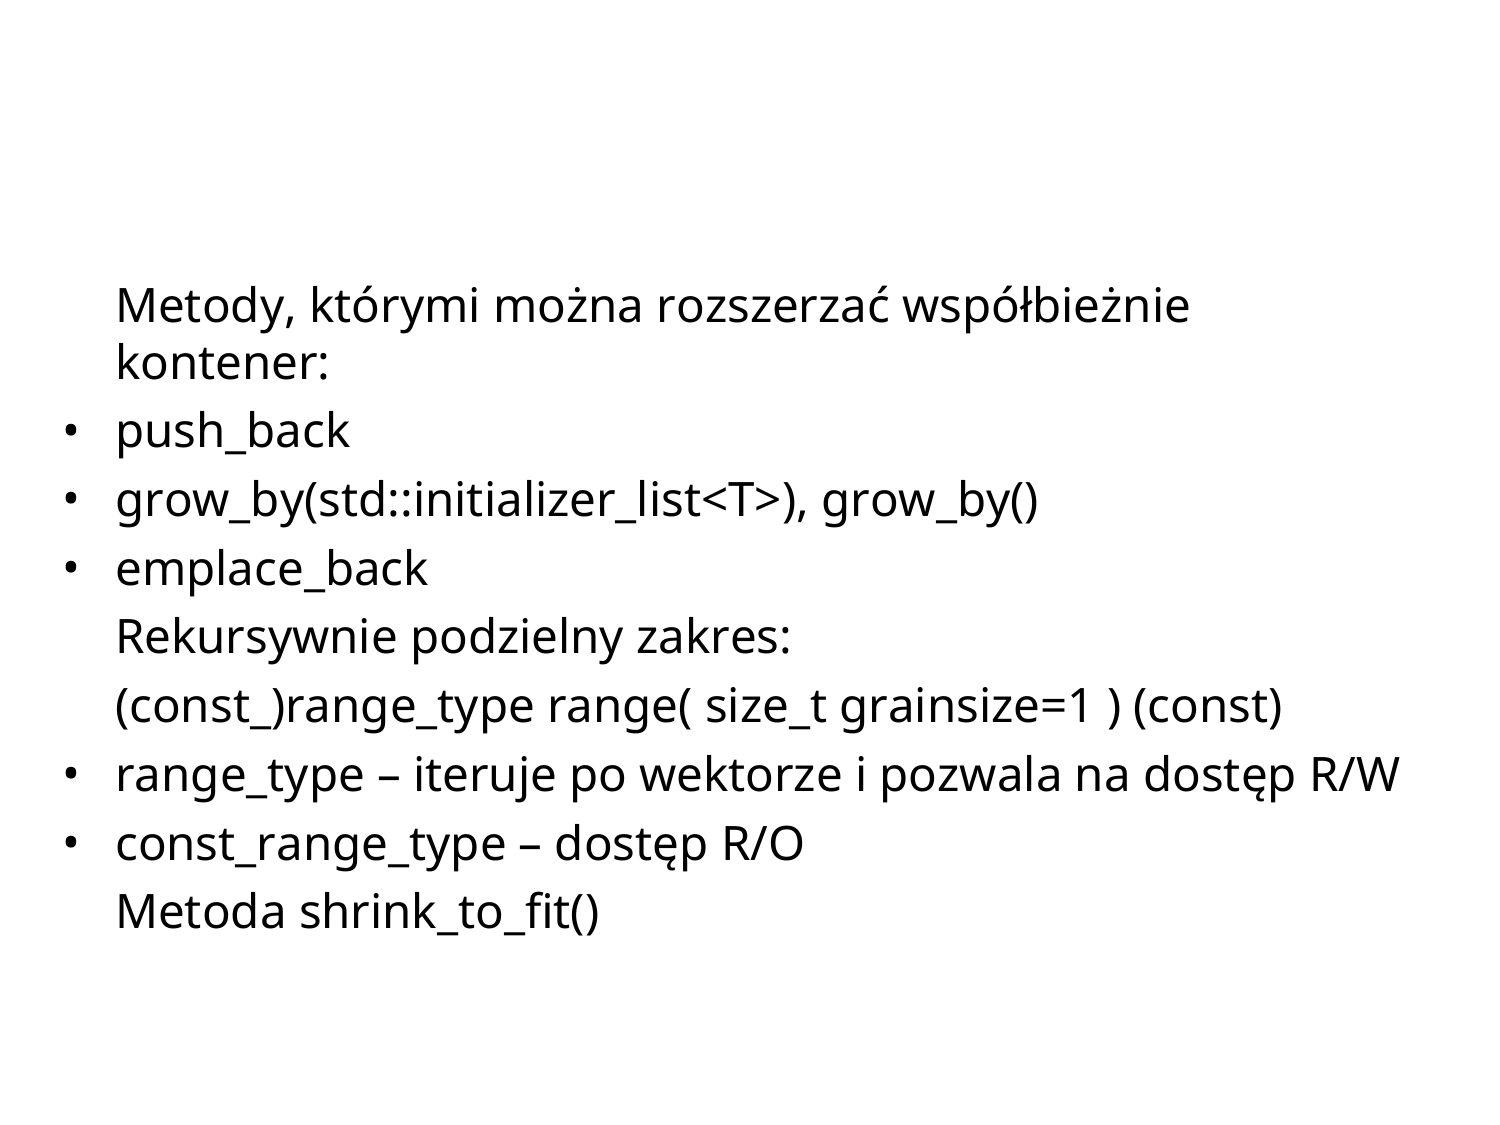

#
Metody, którymi można rozszerzać współbieżnie kontener:
push_back
grow_by(std::initializer_list<T>), grow_by()
emplace_back
Rekursywnie podzielny zakres:
(const_)range_type range( size_t grainsize=1 ) (const)
range_type – iteruje po wektorze i pozwala na dostęp R/W
const_range_type – dostęp R/O
Metoda shrink_to_fit()